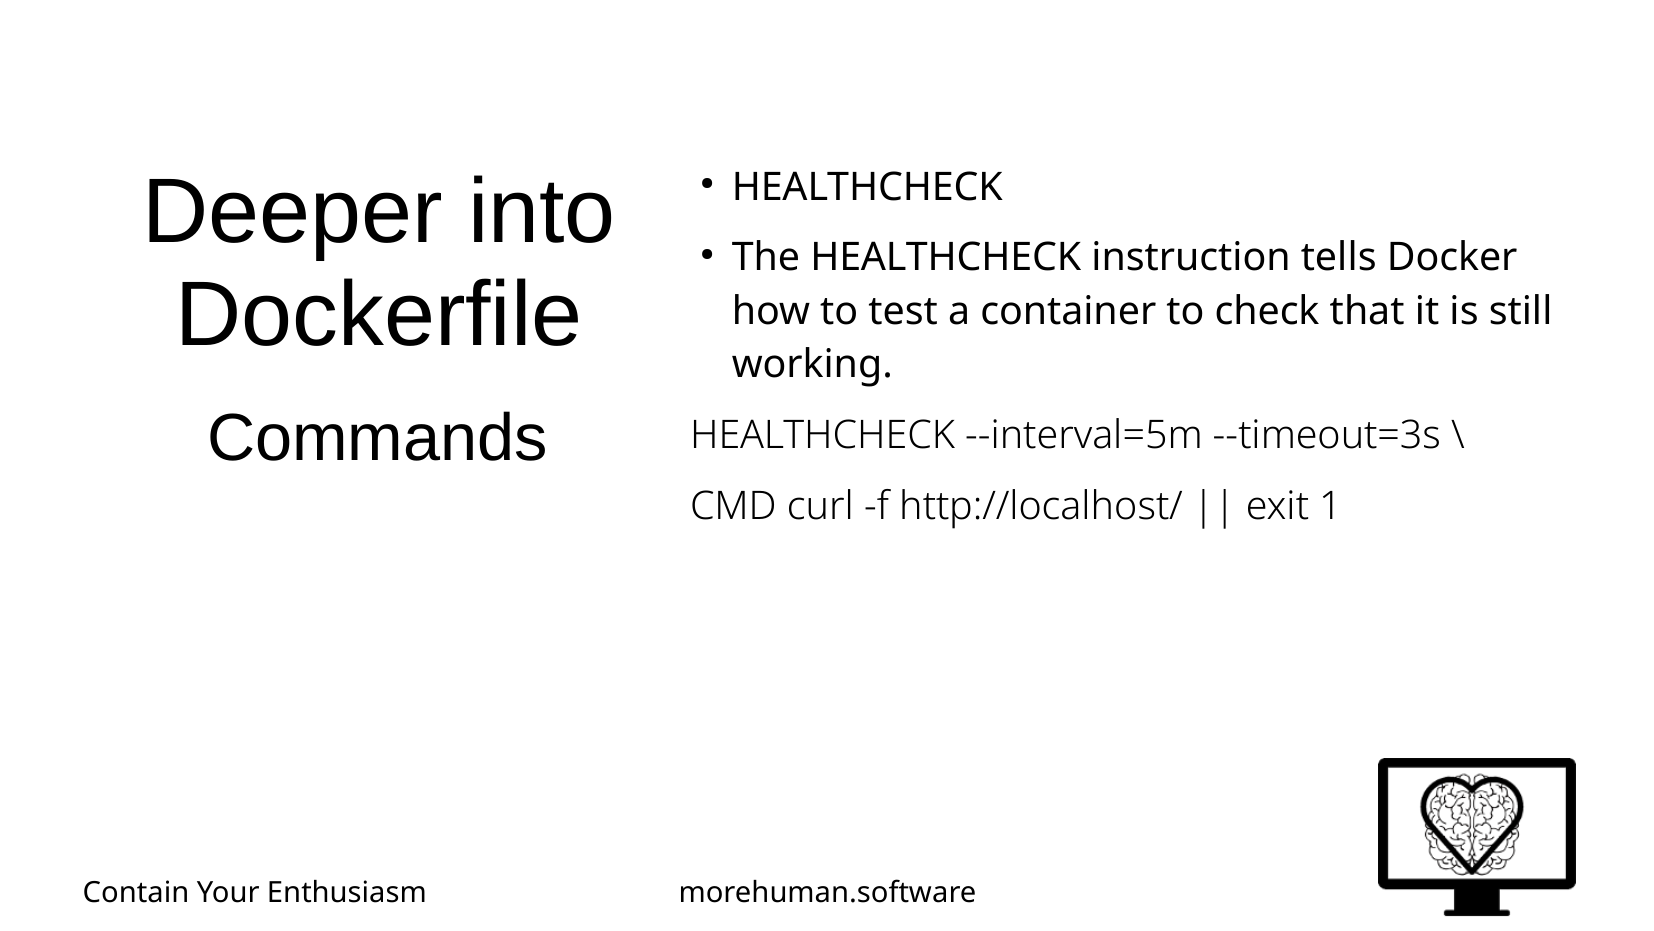

# Deeper into Dockerfile
HEALTHCHECK
The HEALTHCHECK instruction tells Docker how to test a container to check that it is still working.
HEALTHCHECK --interval=5m --timeout=3s \
CMD curl -f http://localhost/ || exit 1
Commands